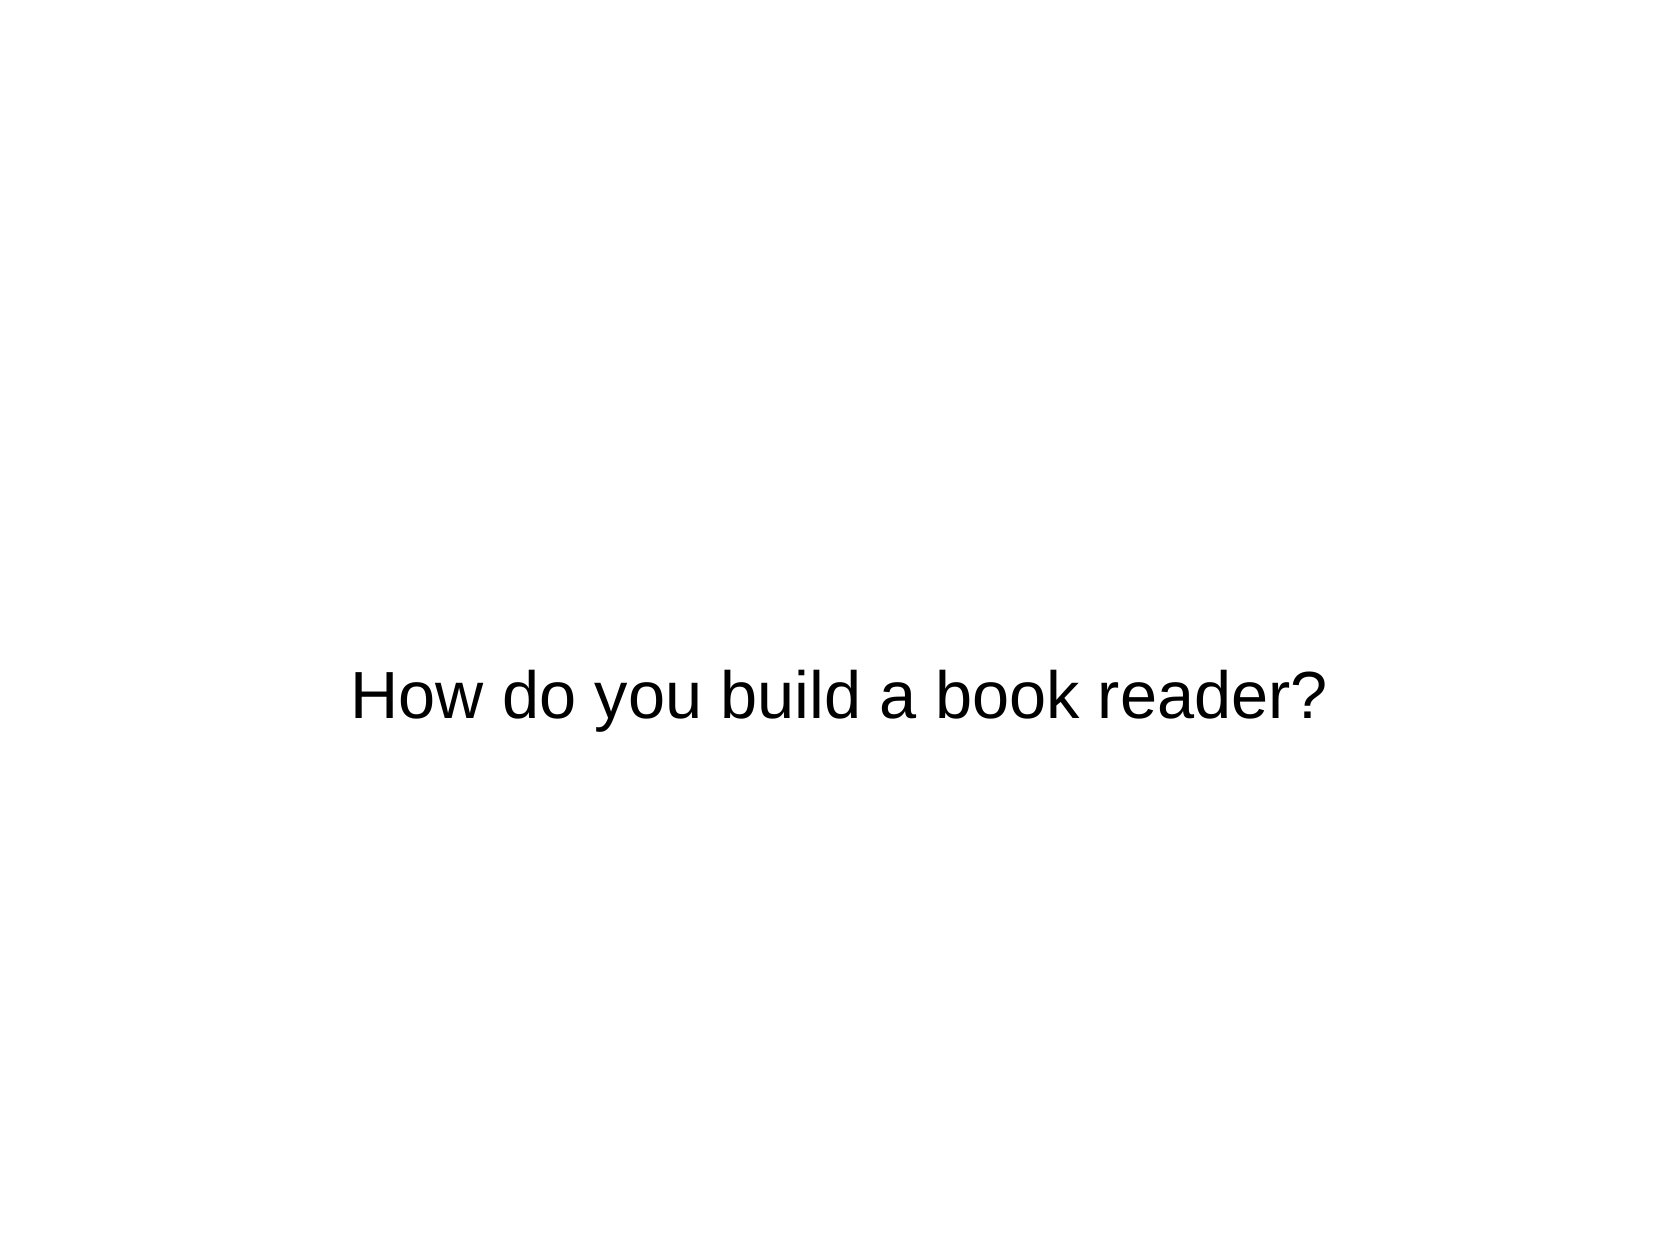

#
How do you build a book reader?